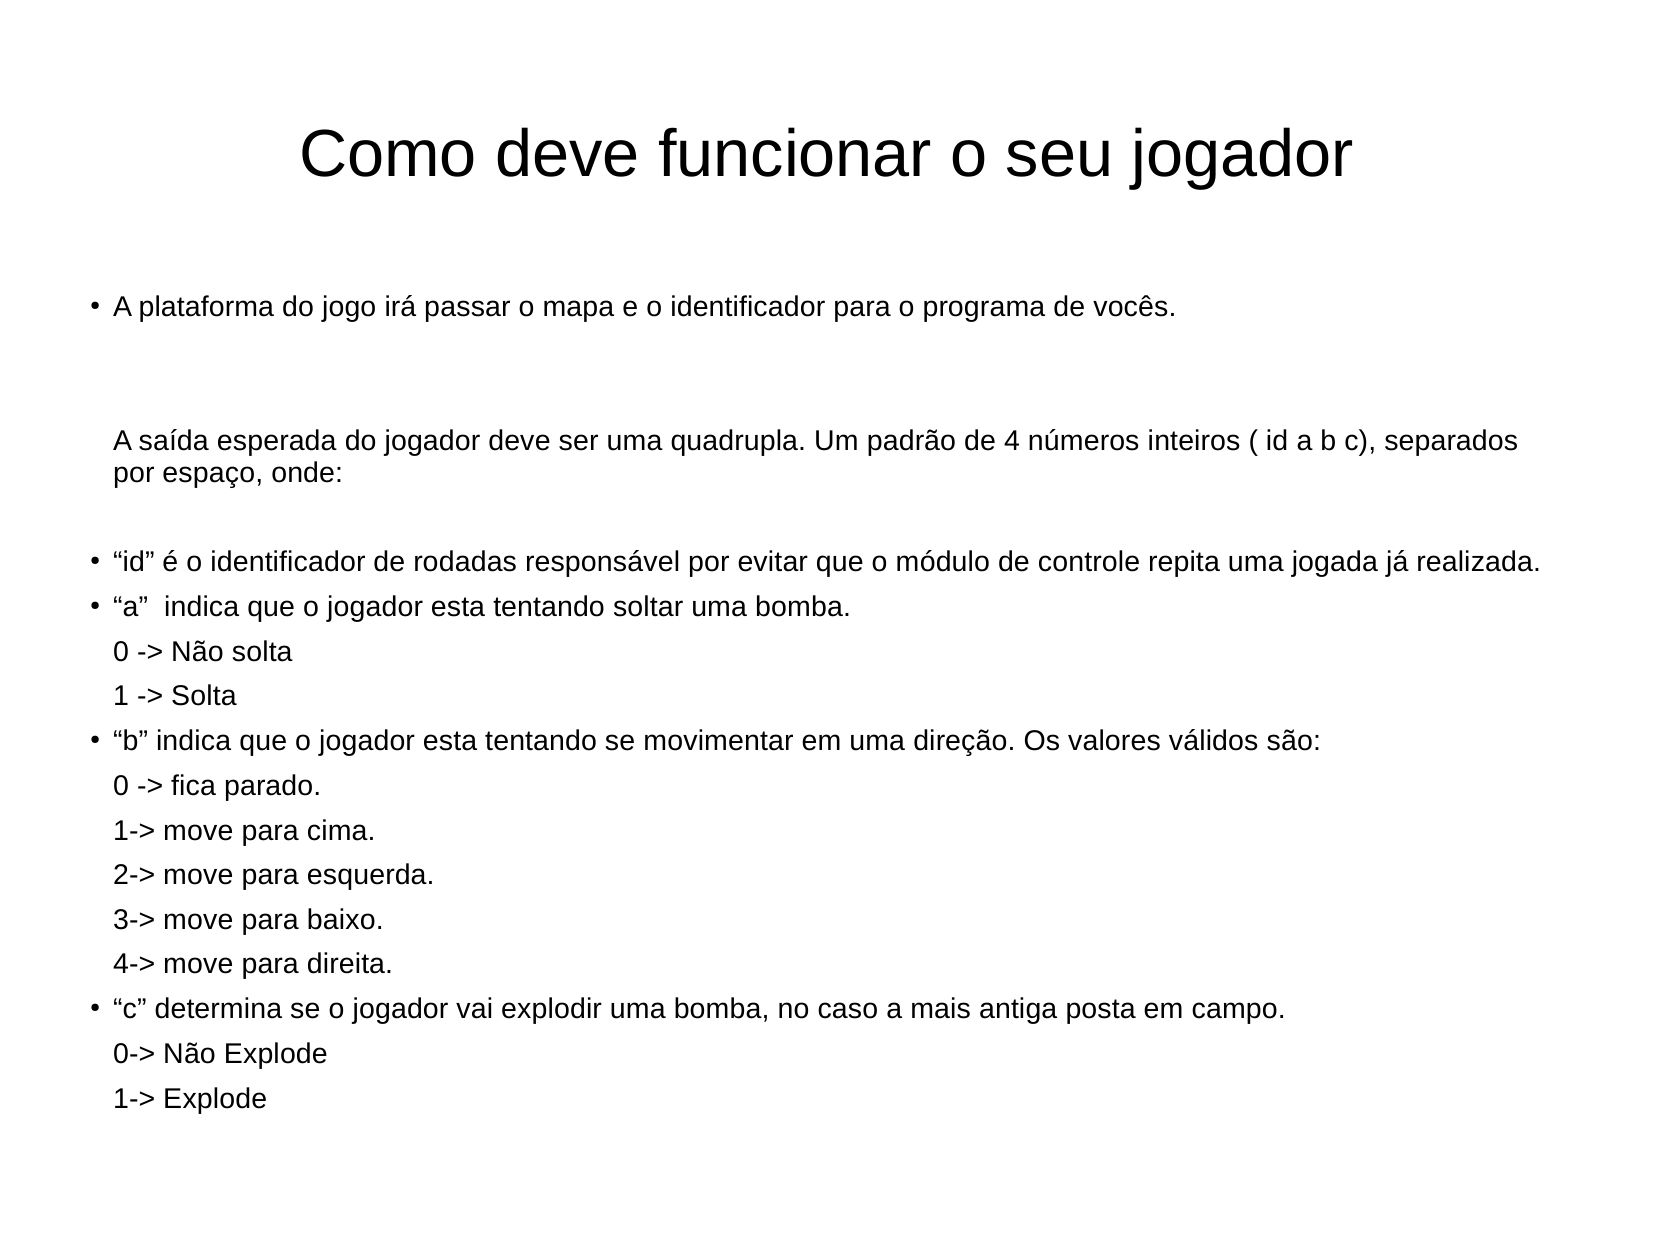

# Como deve funcionar o seu jogador
A plataforma do jogo irá passar o mapa e o identificador para o programa de vocês.
A saída esperada do jogador deve ser uma quadrupla. Um padrão de 4 números inteiros ( id a b c), separados por espaço, onde:
“id” é o identificador de rodadas responsável por evitar que o módulo de controle repita uma jogada já realizada.
“a” indica que o jogador esta tentando soltar uma bomba.
0 -> Não solta
1 -> Solta
“b” indica que o jogador esta tentando se movimentar em uma direção. Os valores válidos são:
0 -> fica parado.
1-> move para cima.
2-> move para esquerda.
3-> move para baixo.
4-> move para direita.
“c” determina se o jogador vai explodir uma bomba, no caso a mais antiga posta em campo.
0-> Não Explode
1-> Explode